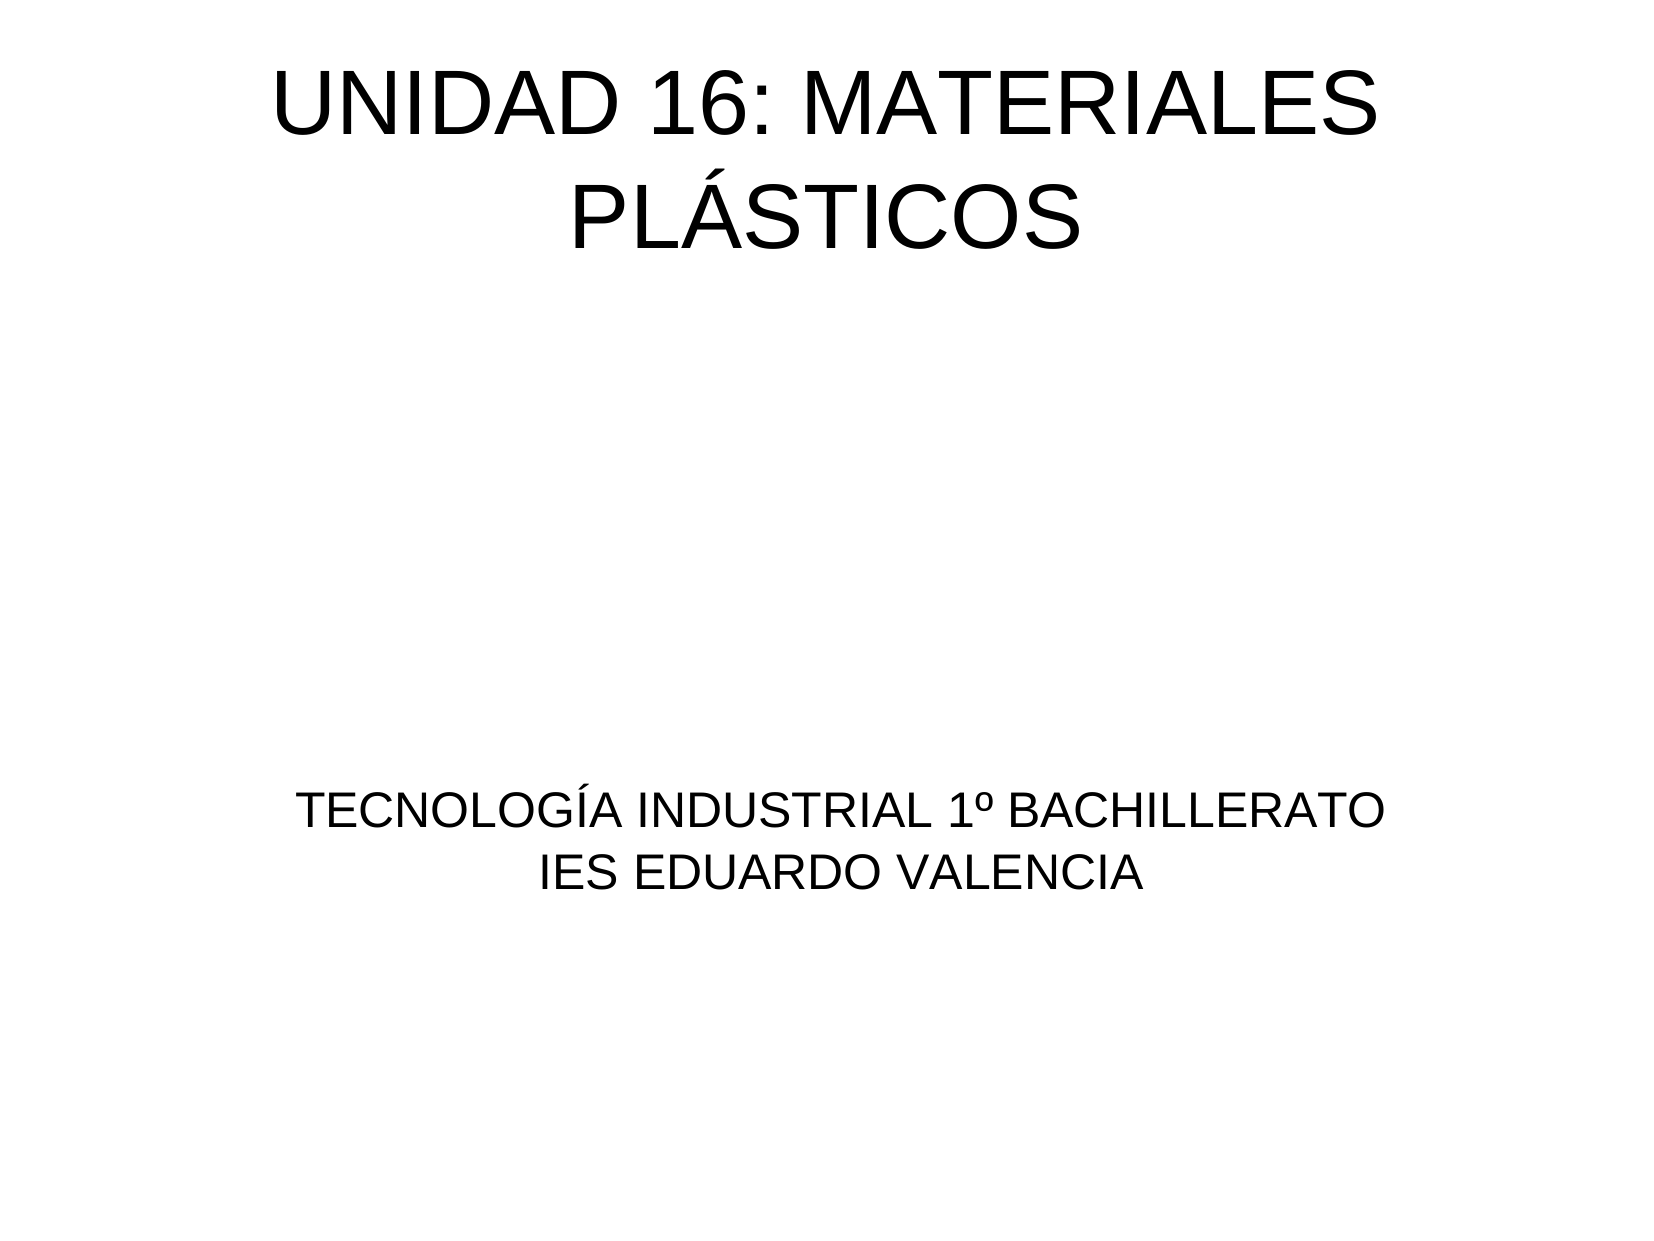

# UNIDAD 16: MATERIALES PLÁSTICOS
TECNOLOGÍA INDUSTRIAL 1º BACHILLERATO
IES EDUARDO VALENCIA